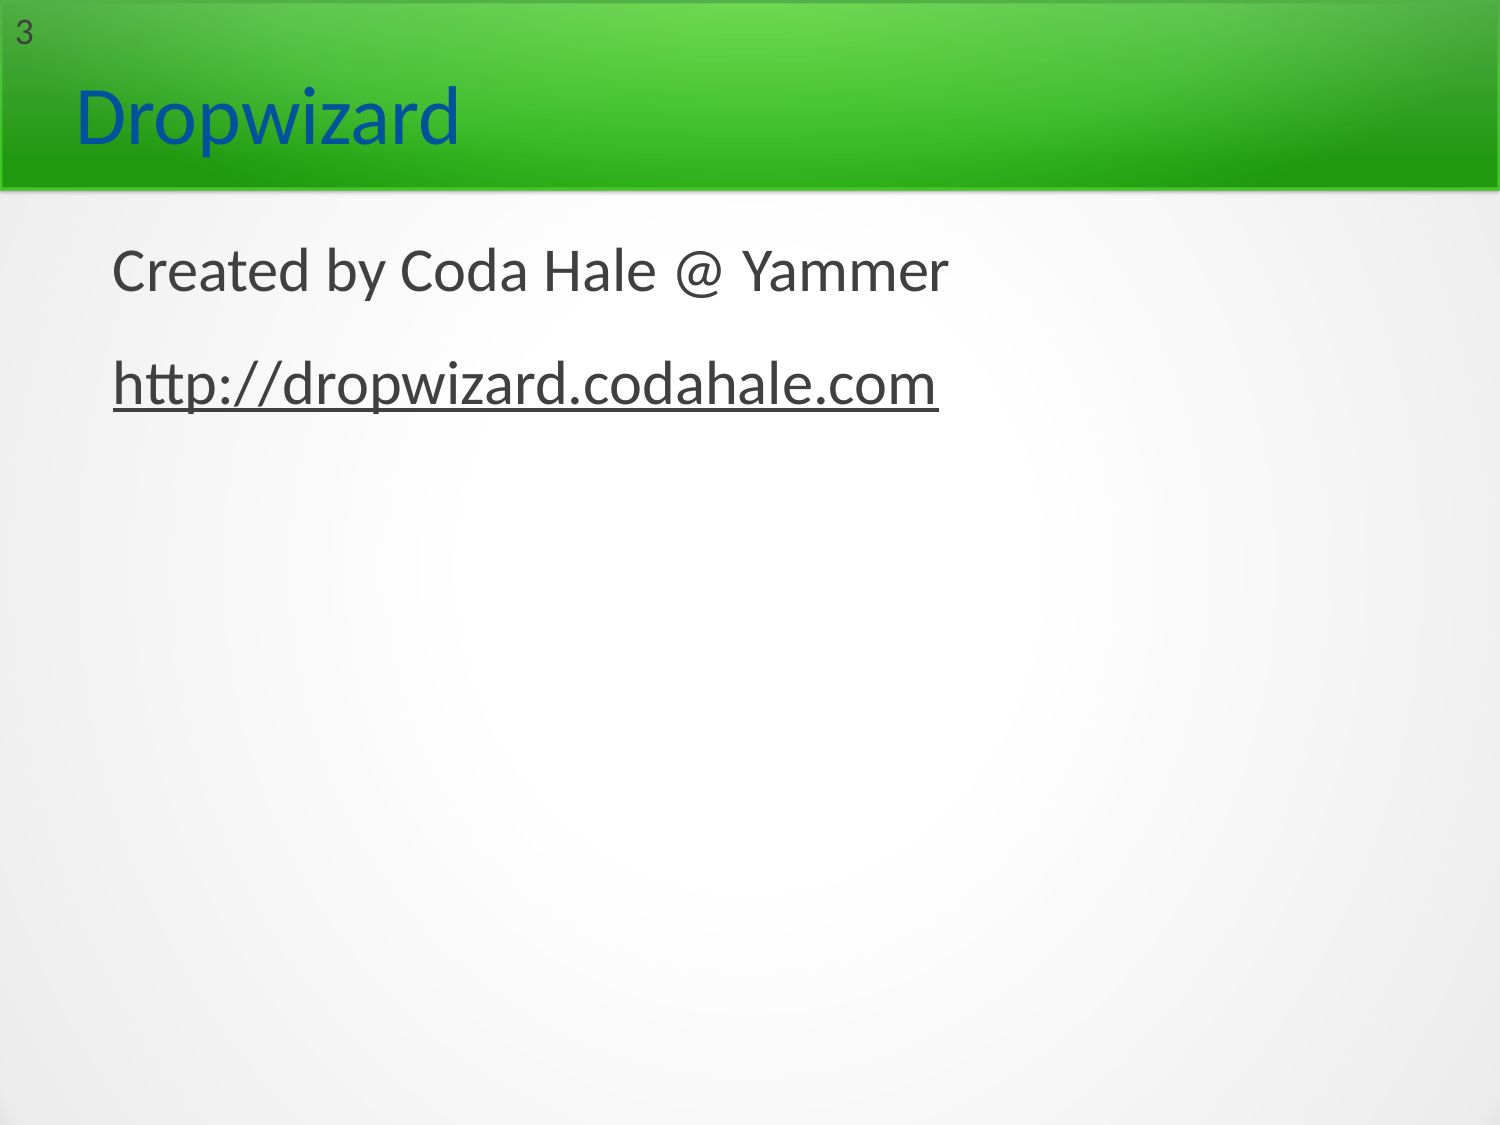

Dropwizard
Created by Coda Hale @ Yammer
http://dropwizard.codahale.com